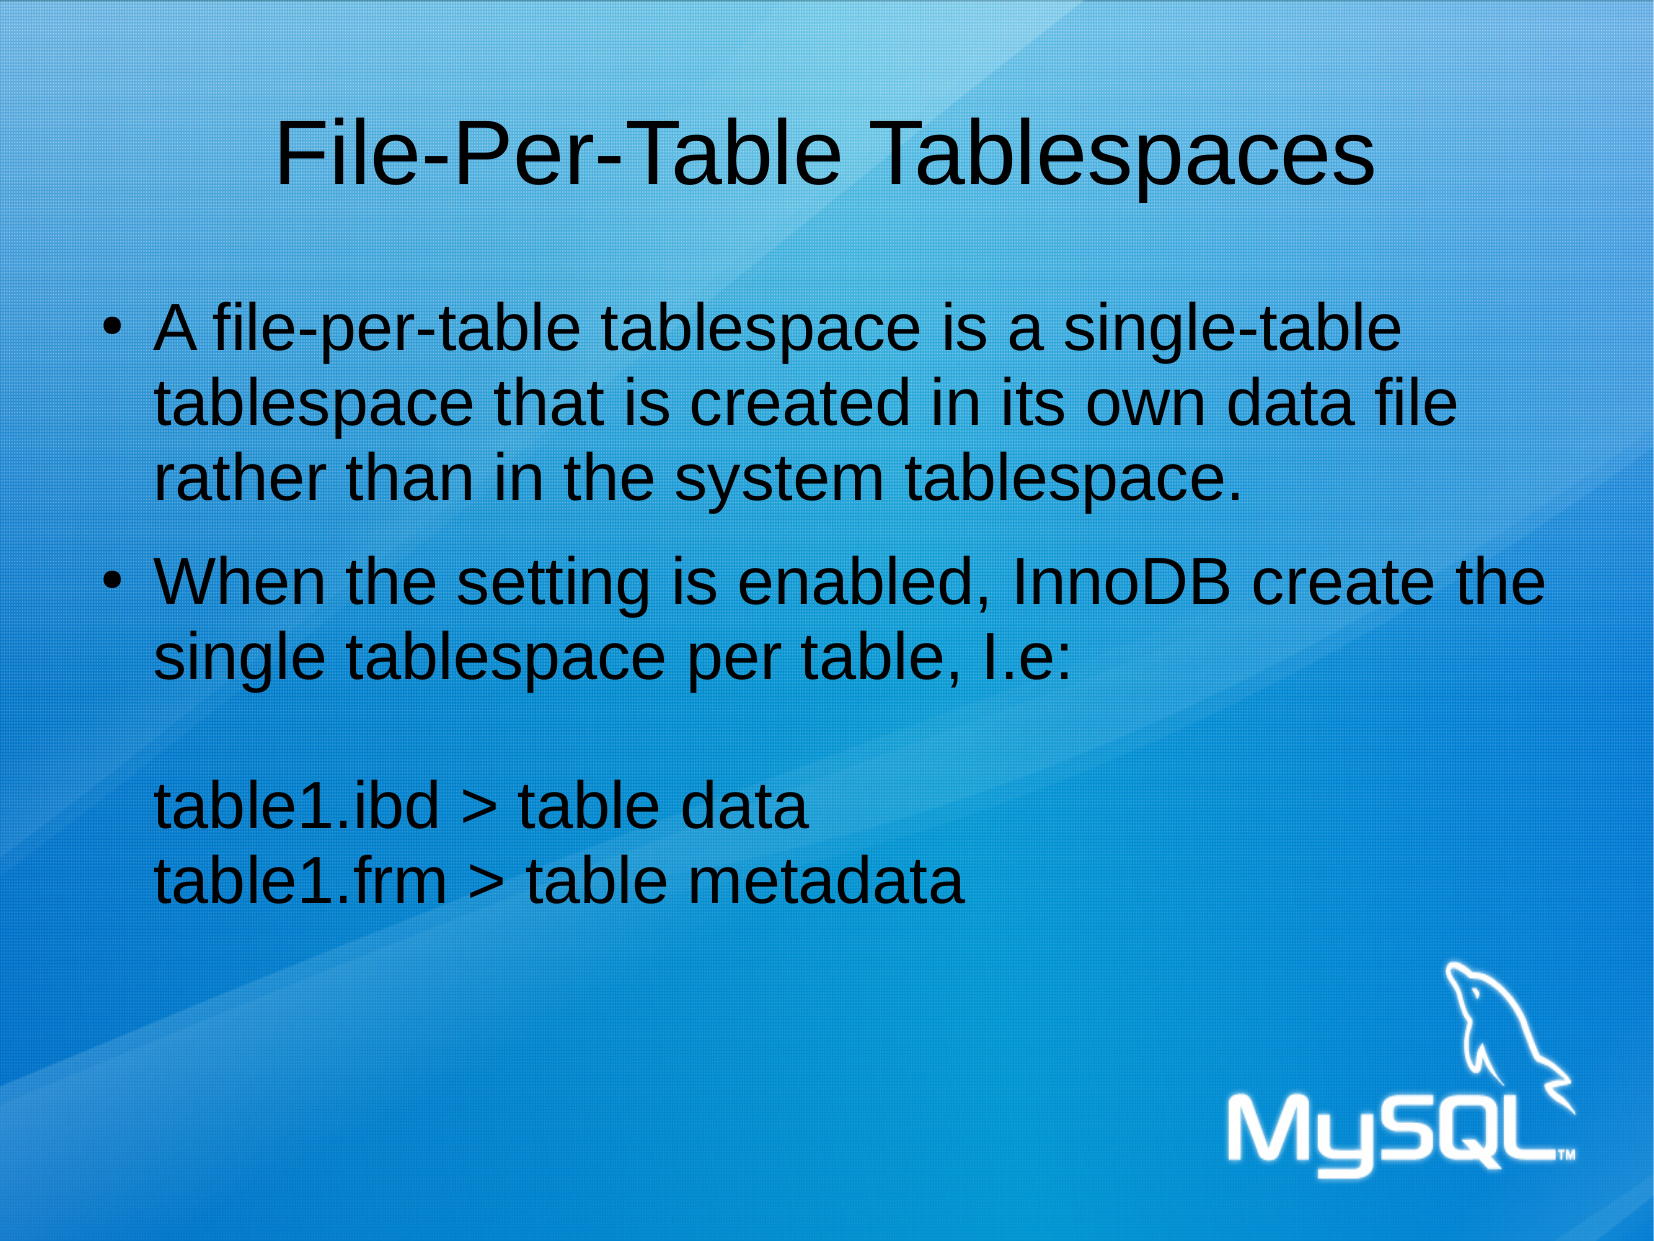

# File-Per-Table Tablespaces
A file-per-table tablespace is a single-table tablespace that is created in its own data file rather than in the system tablespace.
When the setting is enabled, InnoDB create the single tablespace per table, I.e:
table1.ibd > table data
table1.frm > table metadata